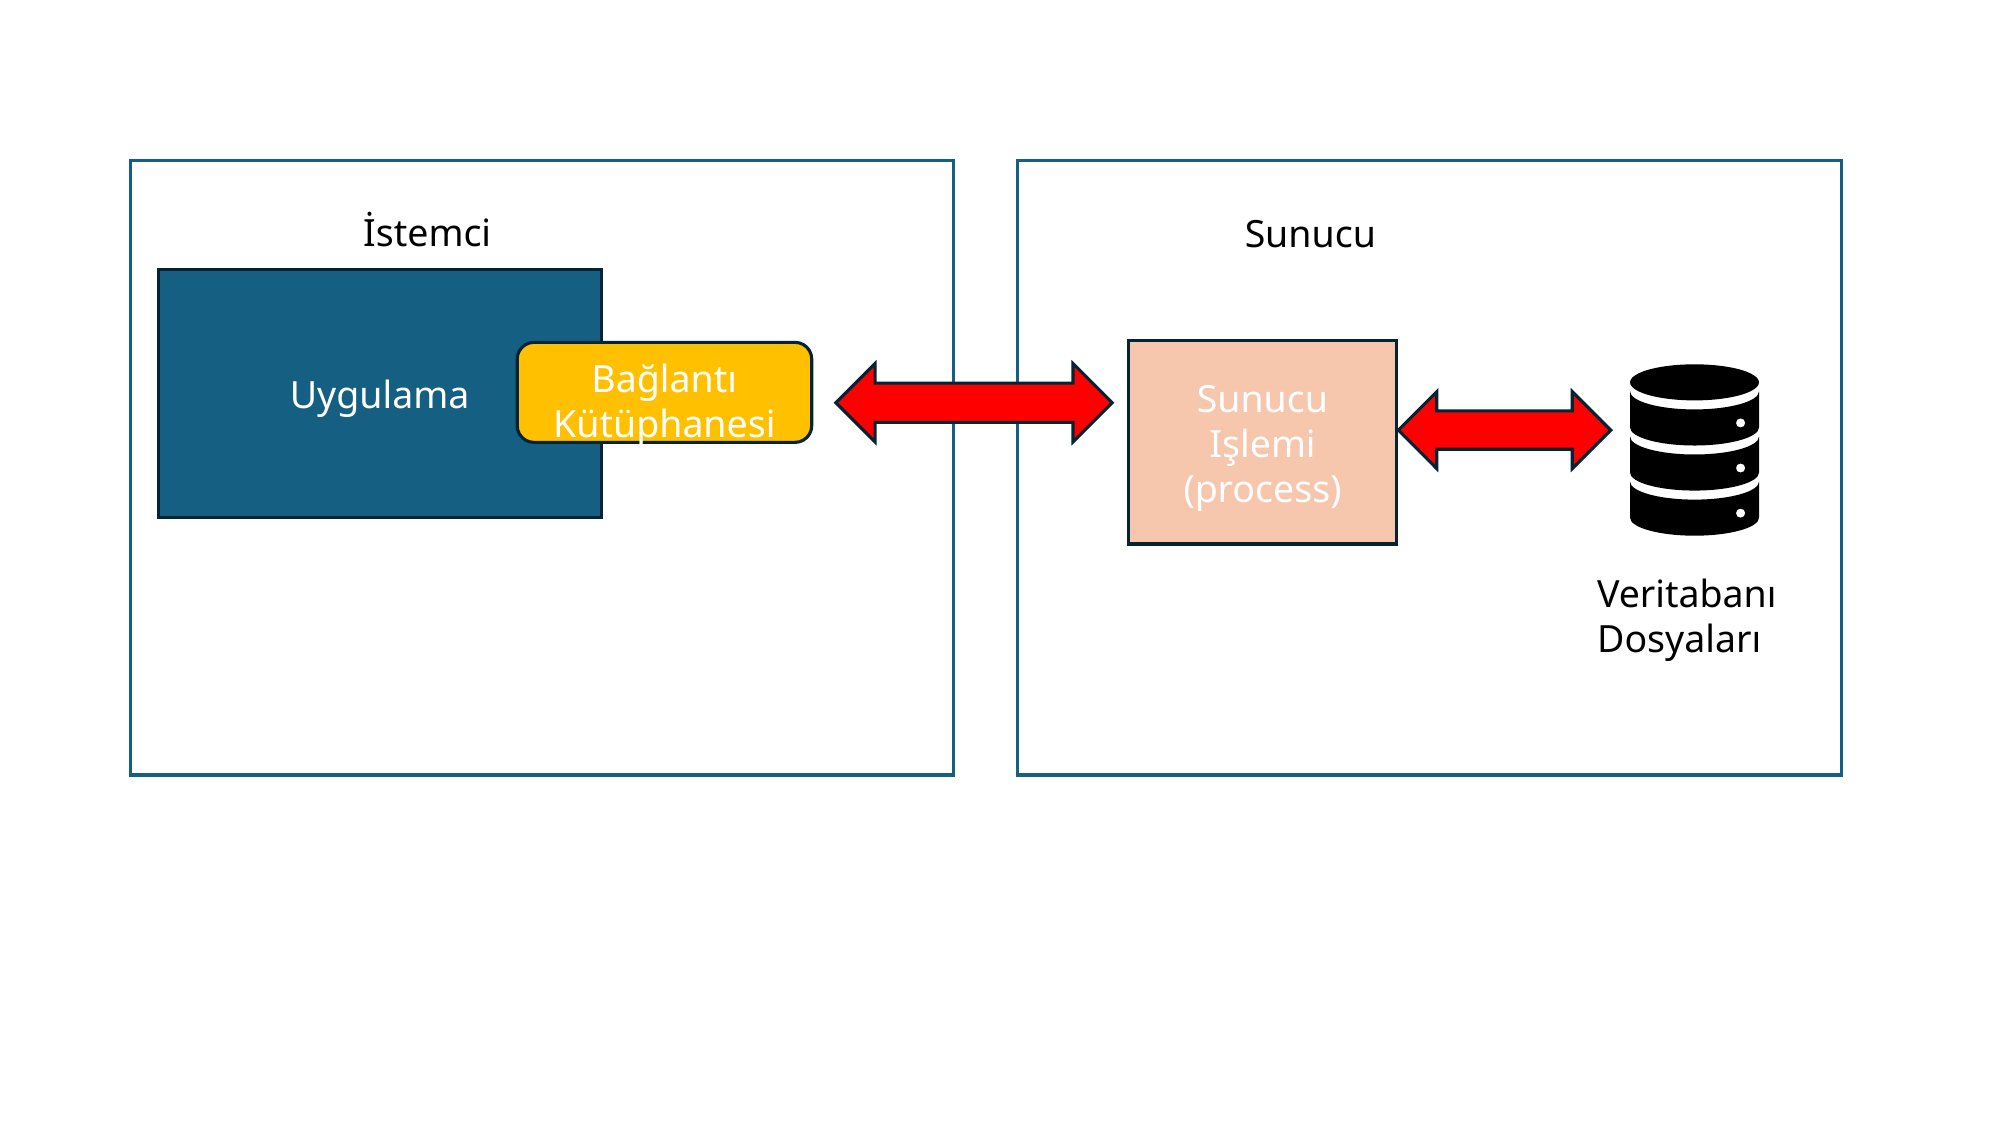

İstemci
Sunucu
Uygulama
Sunucu
Işlemi (process)
Bağlantı
Kütüphanesi
Veritabanı
Dosyaları